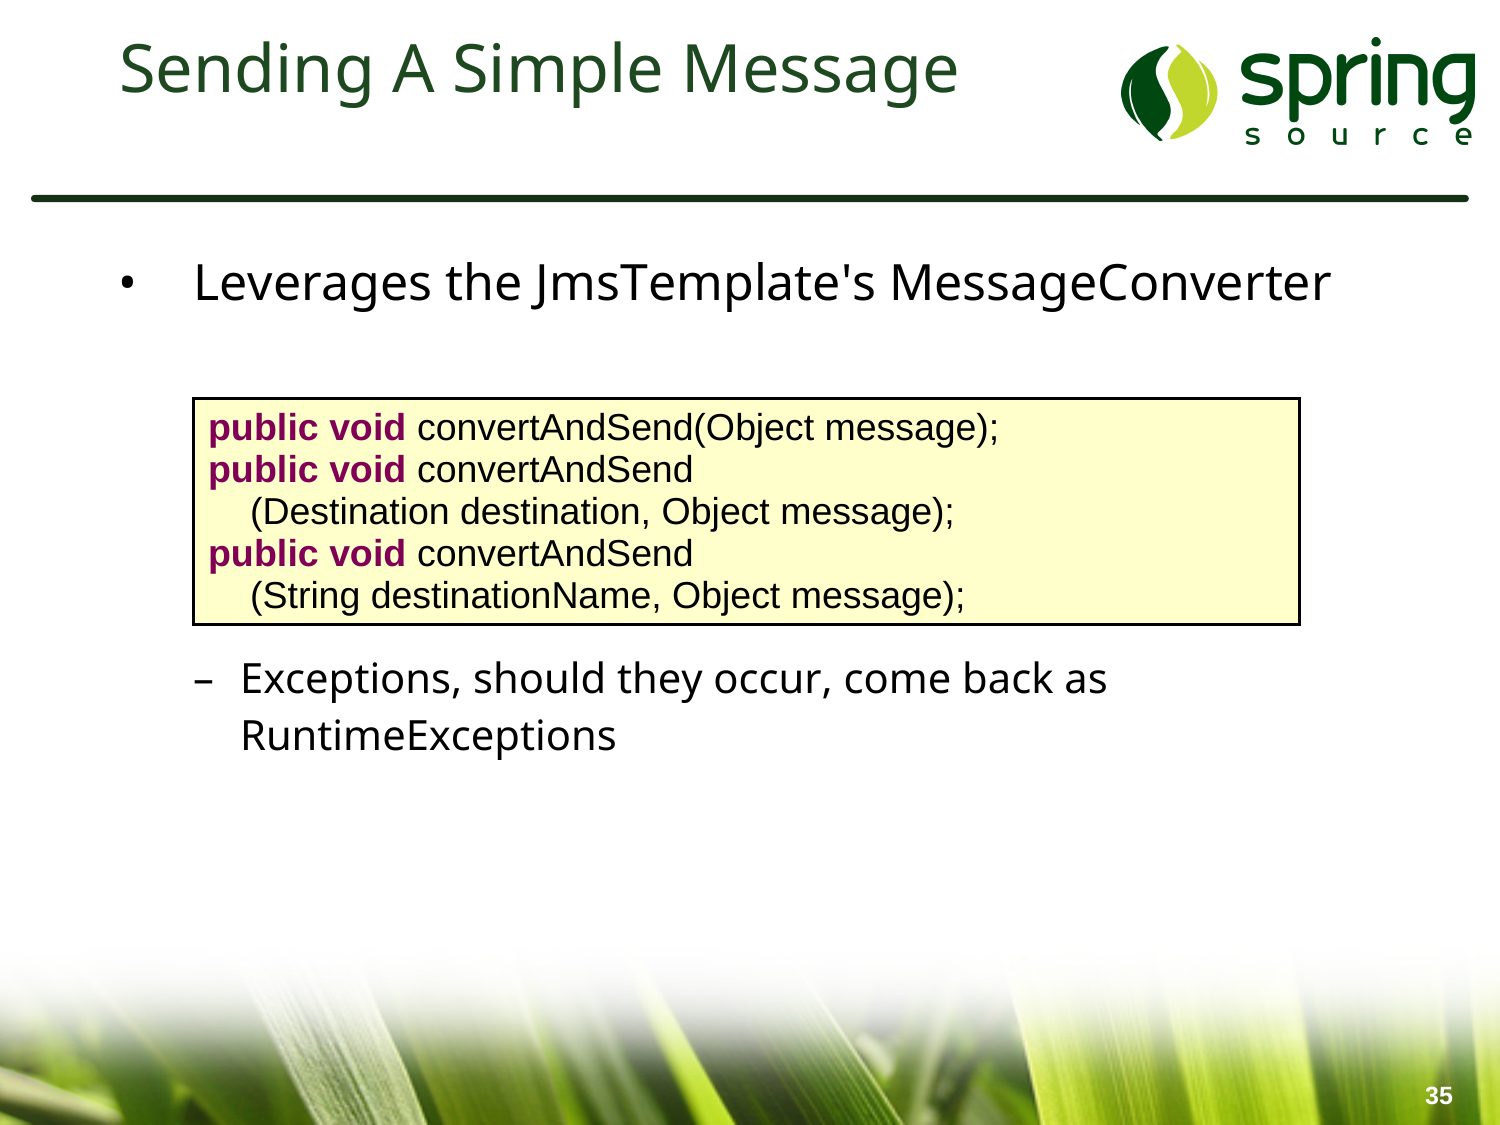

Sending A Simple Message
# Leverages the JmsTemplate's MessageConverter
Exceptions, should they occur, come back as RuntimeExceptions
public void convertAndSend(Object message);
public void convertAndSend
 (Destination destination, Object message);
public void convertAndSend
 (String destinationName, Object message);